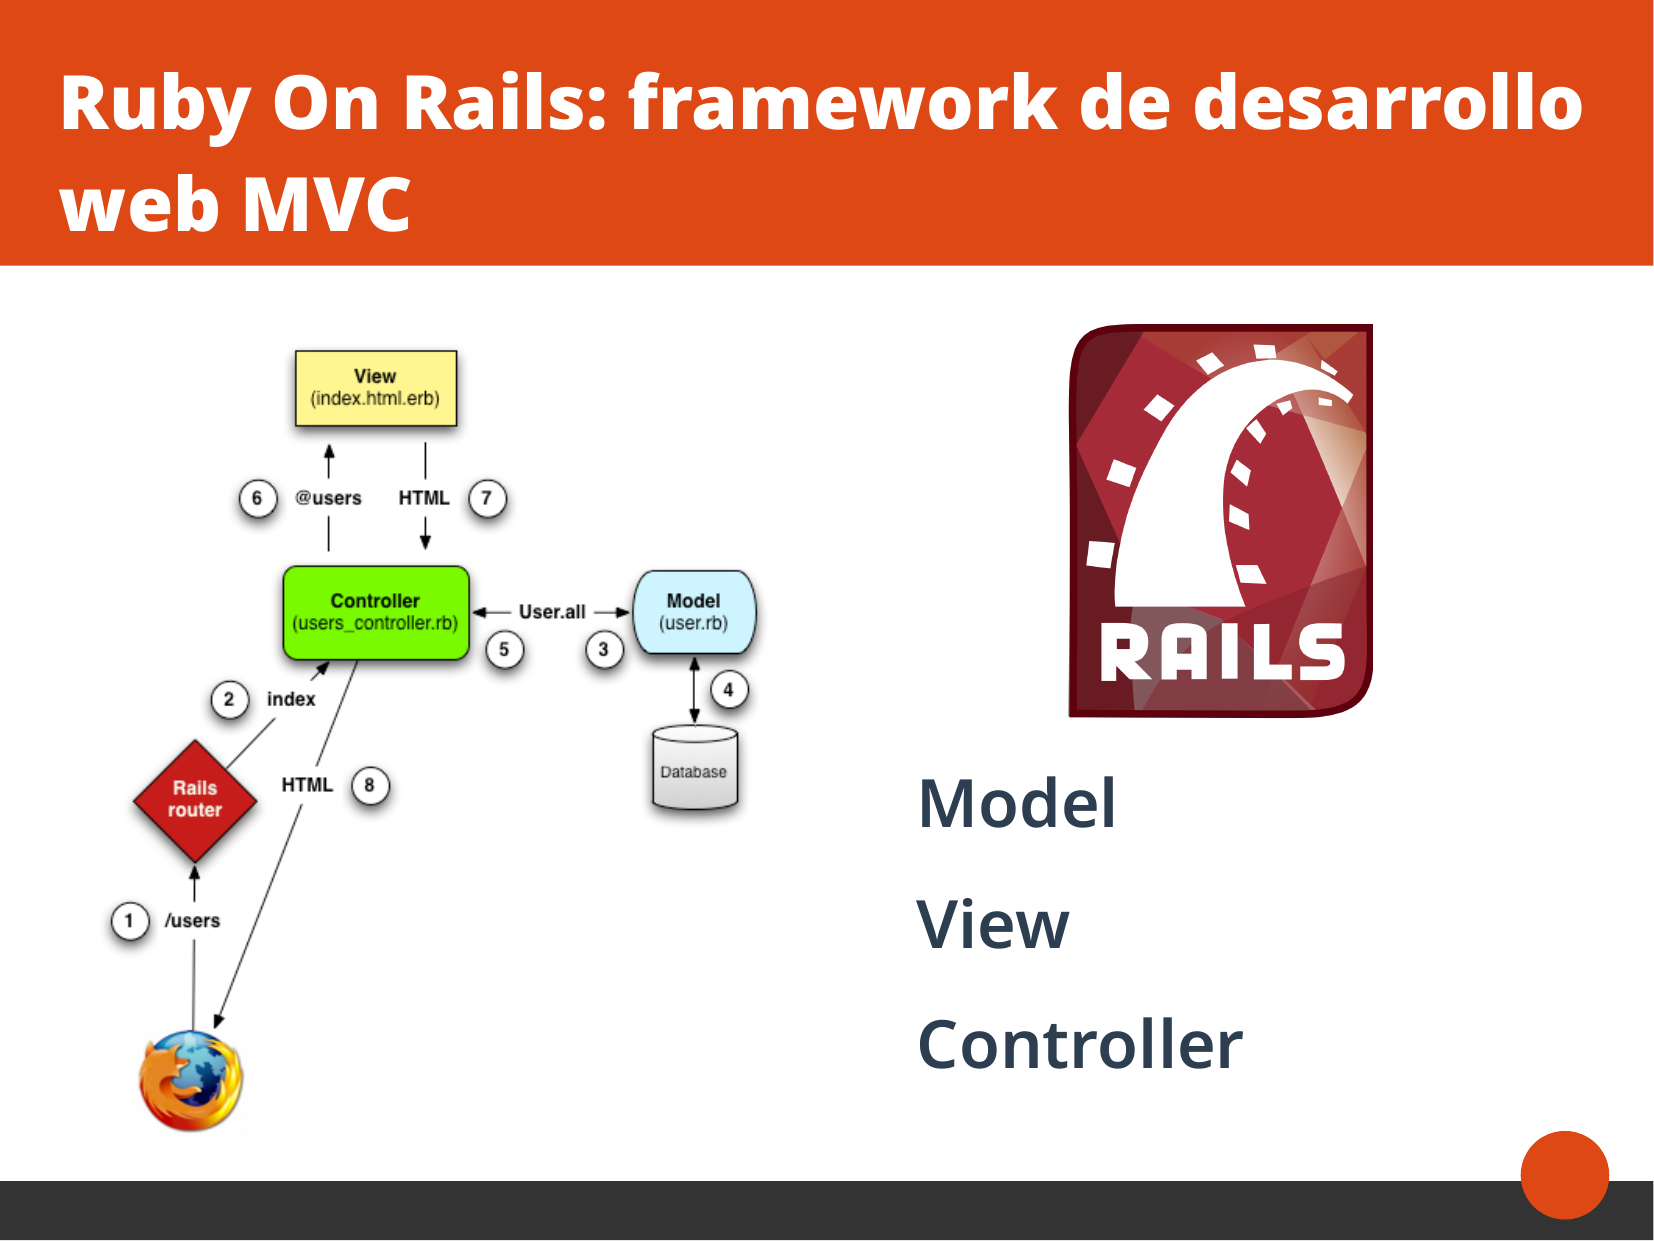

# Ruby On Rails: framework de desarrollo web MVC
Model
View
Controller